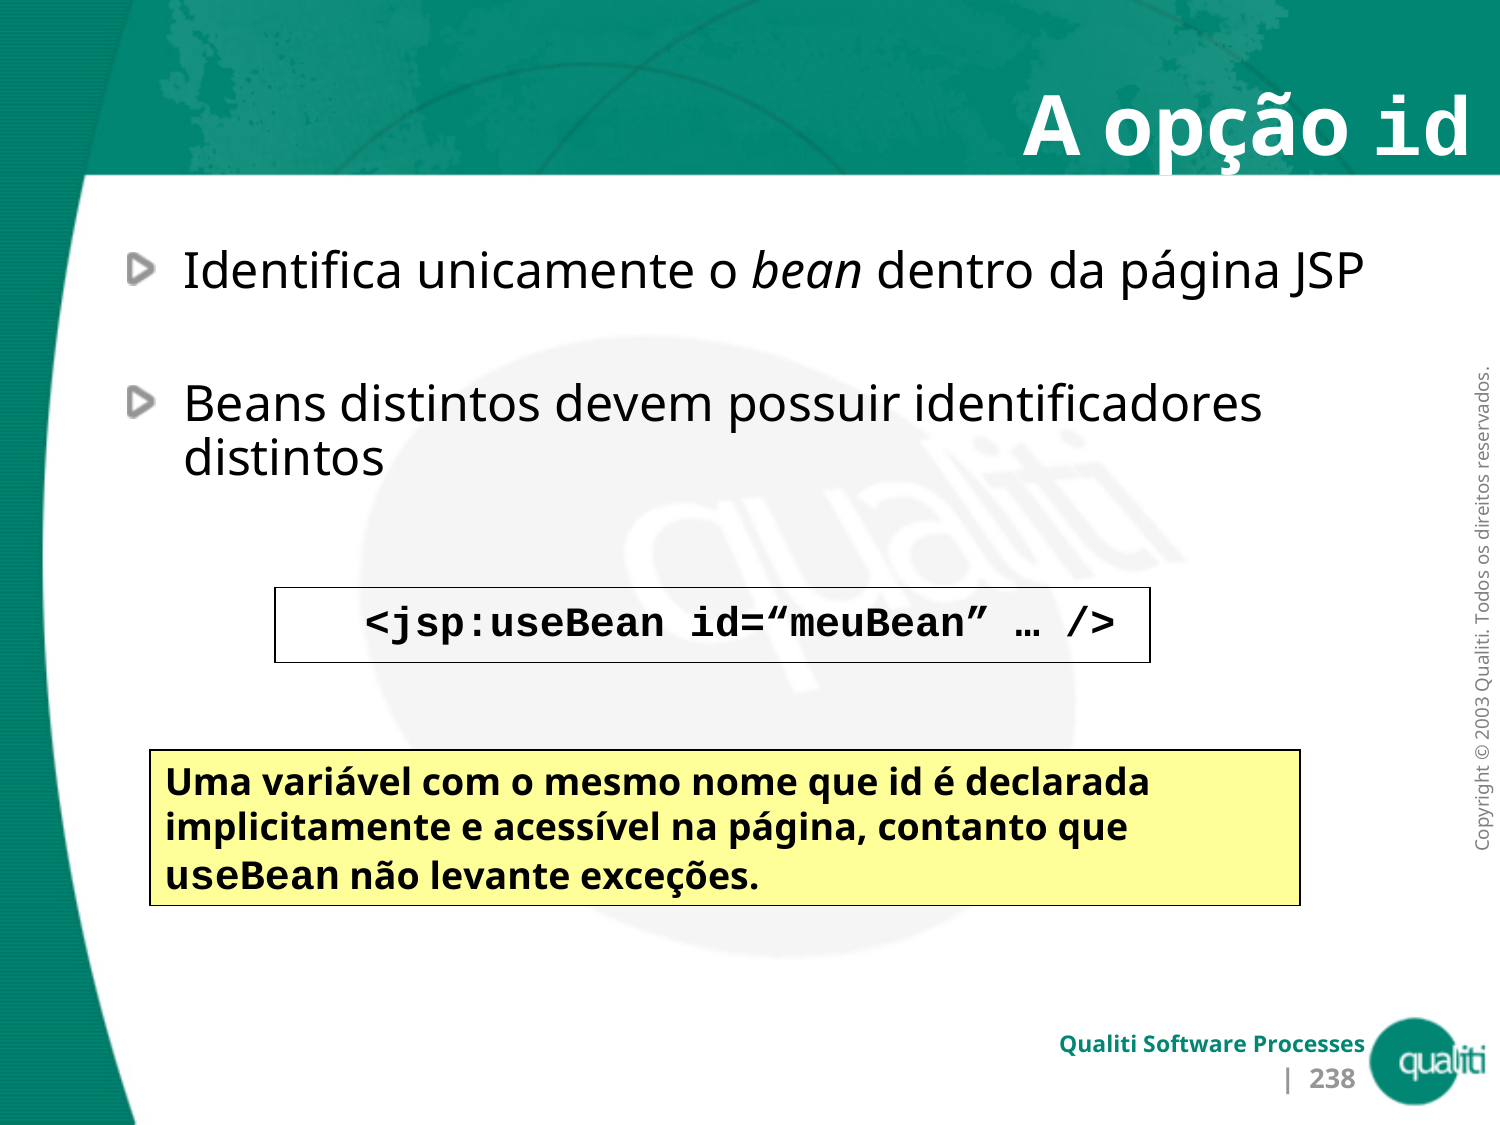

# A opção id
Identifica unicamente o bean dentro da página JSP
Beans distintos devem possuir identificadores distintos
<jsp:useBean id=“meuBean” … />
Uma variável com o mesmo nome que id é declarada implicitamente e acessível na página, contanto que useBean não levante exceções.